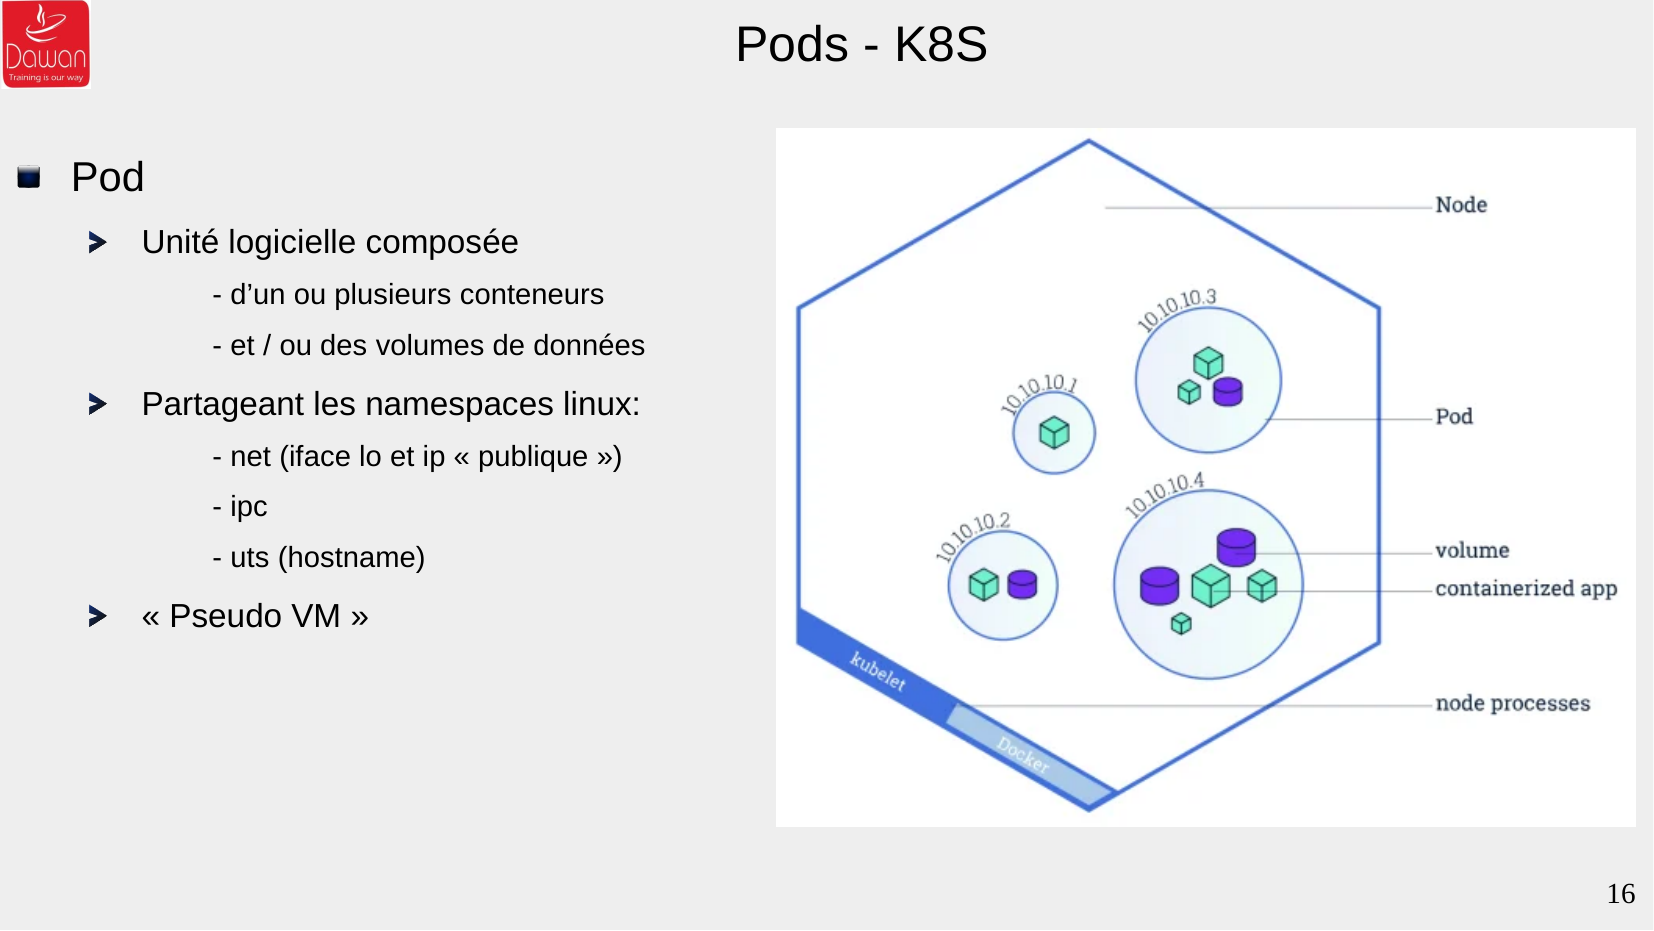

# Pods - K8S
Pod
Unité logicielle composée
- d’un ou plusieurs conteneurs
- et / ou des volumes de données
Partageant les namespaces linux:
- net (iface lo et ip « publique »)
- ipc
- uts (hostname)
« Pseudo VM »
16